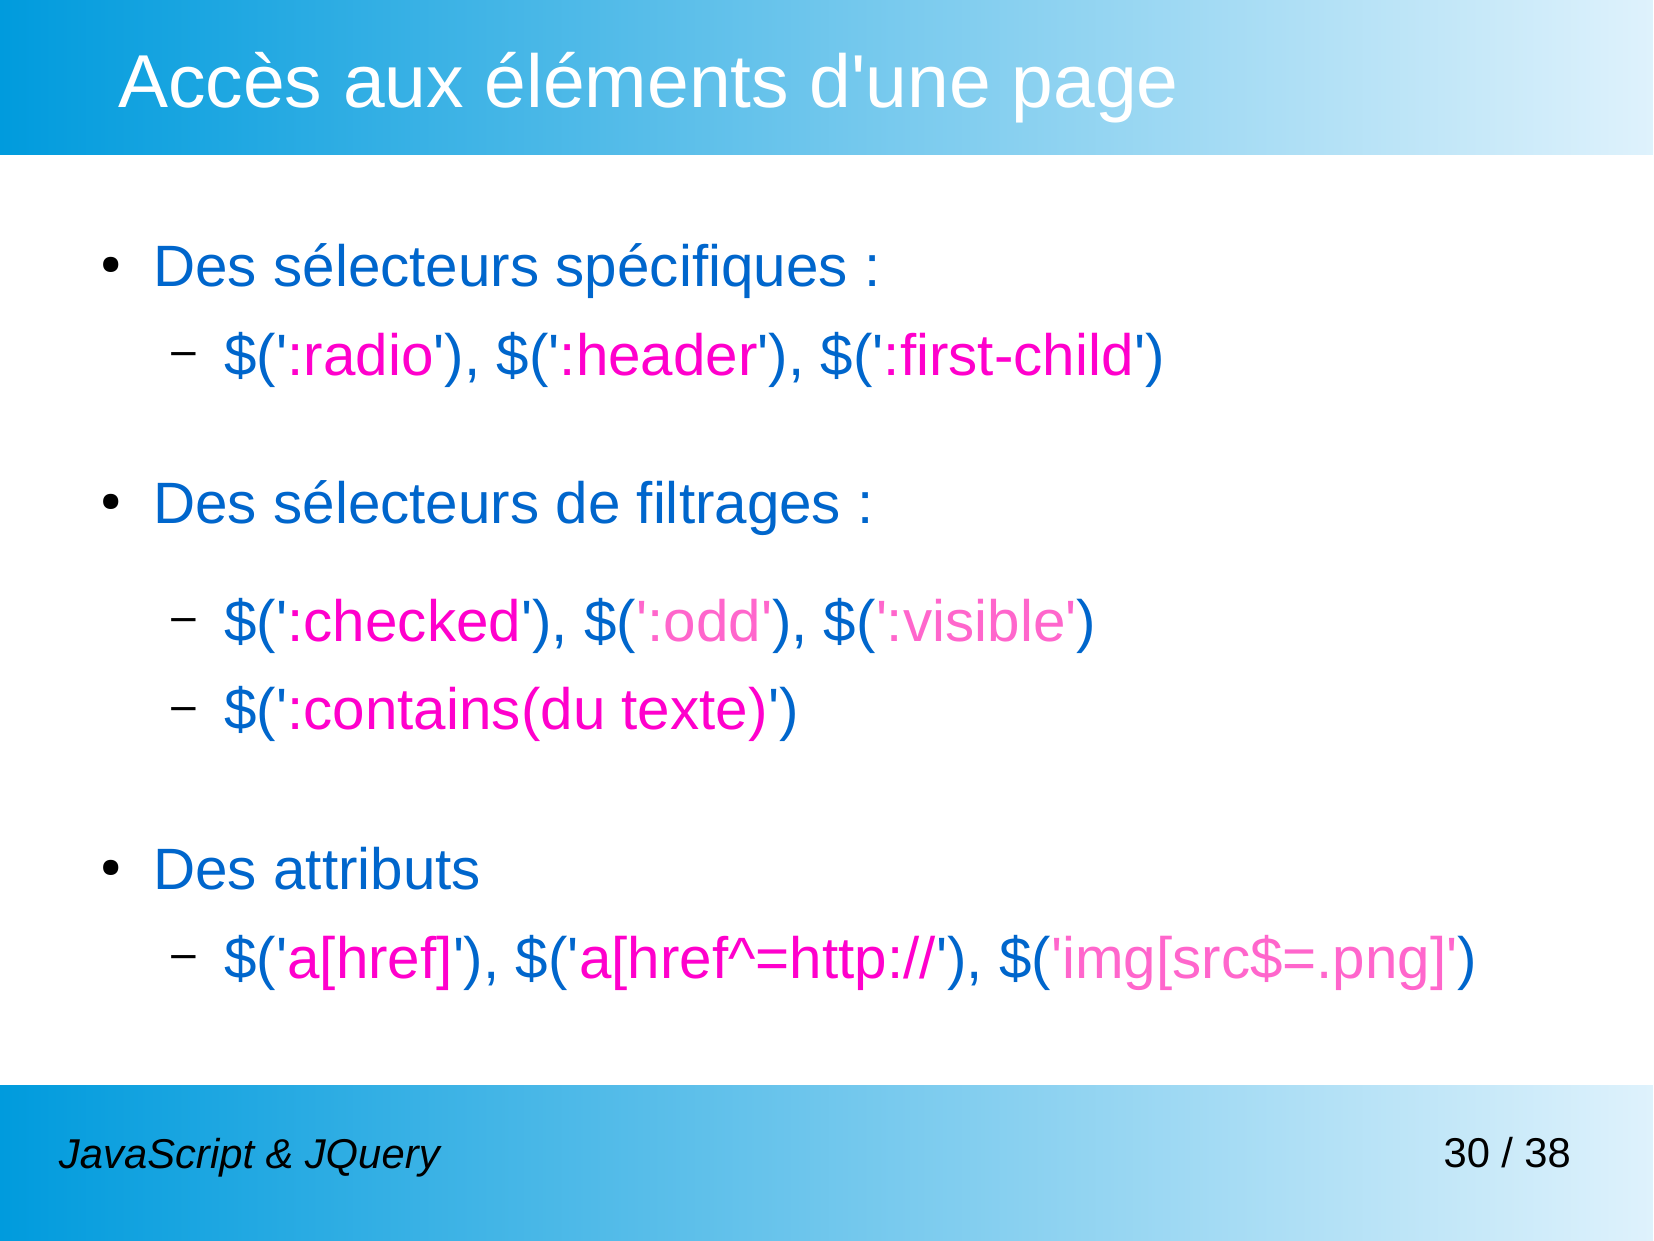

Accès aux éléments d'une page
# Des sélecteurs spécifiques :
$(':radio'), $(':header'), $(':first-child')
Des sélecteurs de filtrages :
$(':checked'), $(':odd'), $(':visible')
$(':contains(du texte)')
Des attributs
$('a[href]'), $('a[href^=http://'), $('img[src$=.png]')